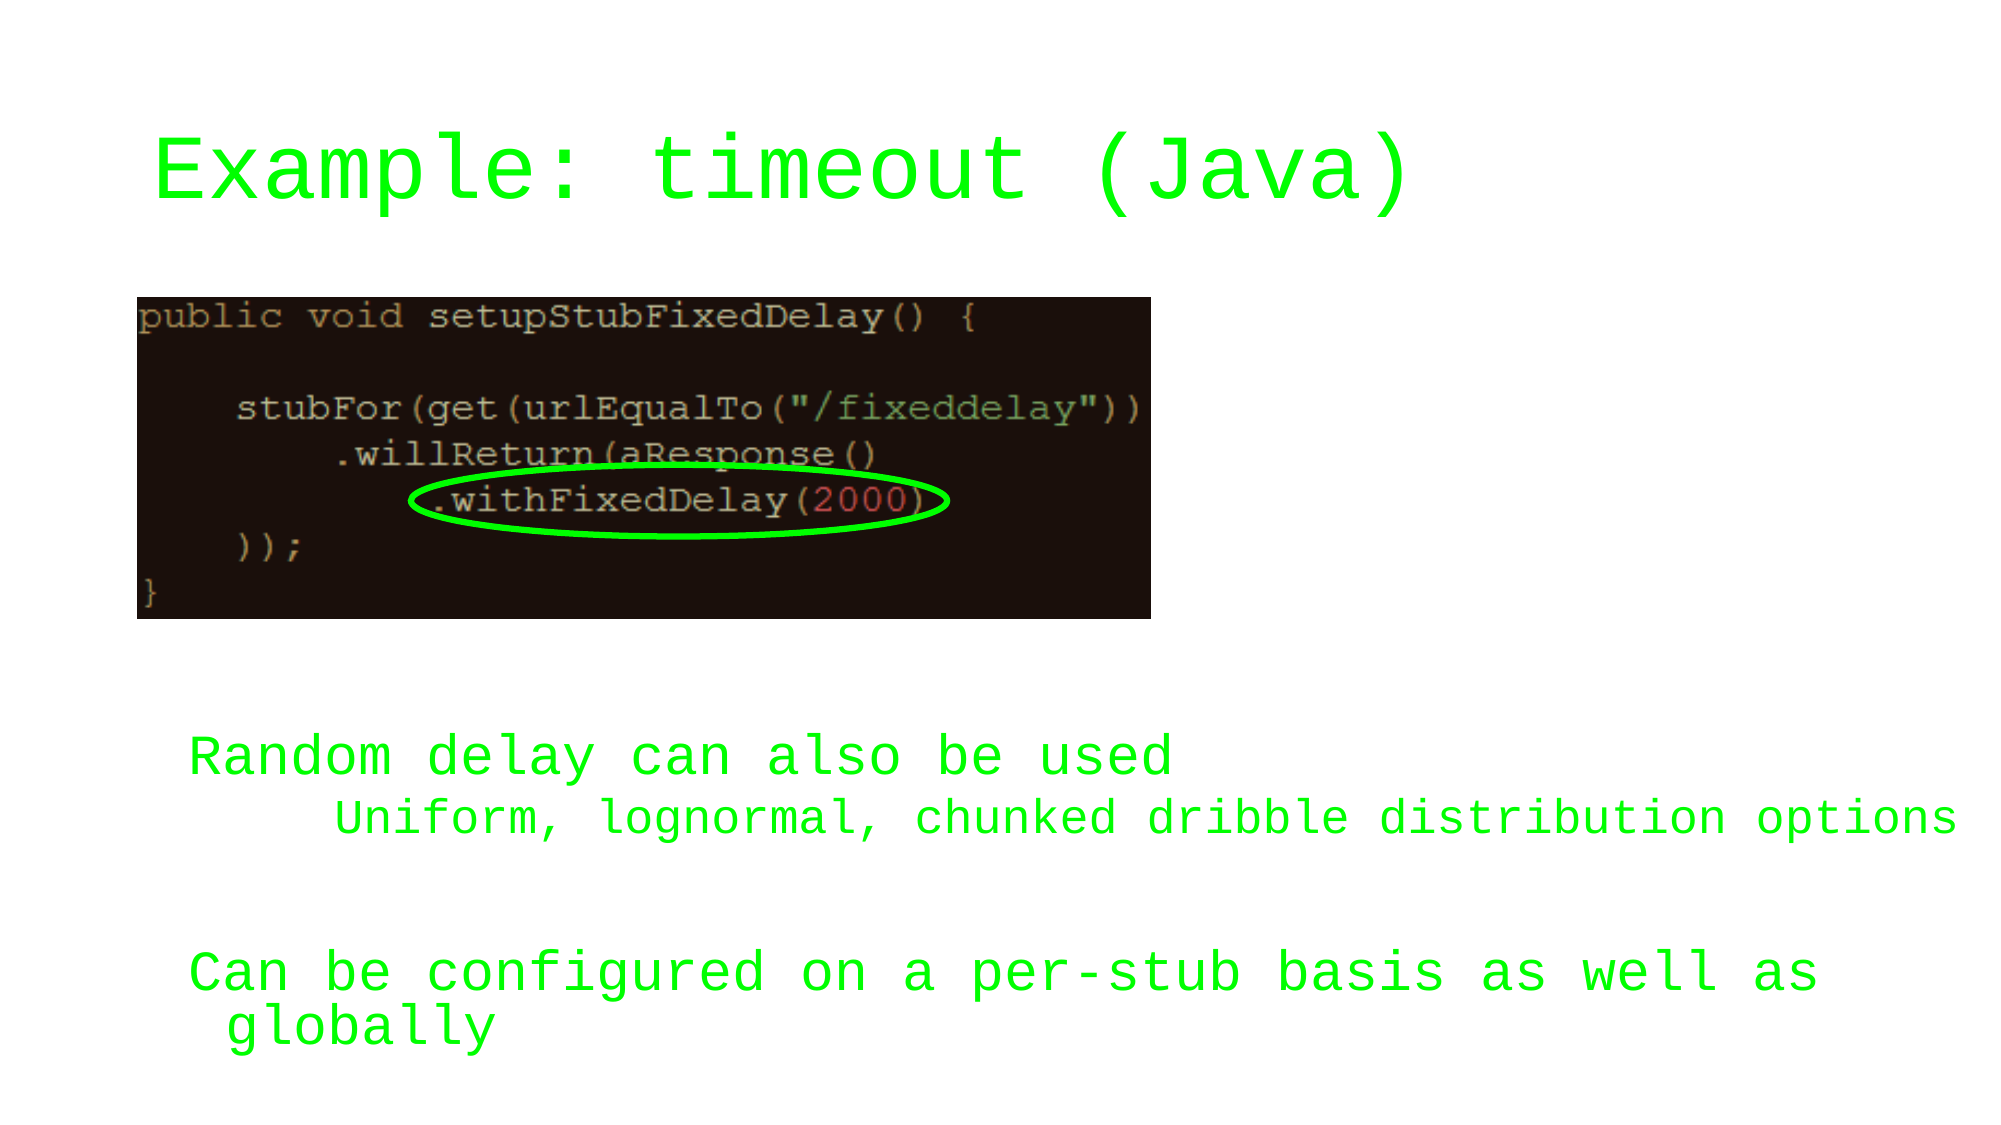

# Example: timeout (Java)
Random delay can also be used
Uniform, lognormal, chunked dribble distribution options
Can be configured on a per-stub basis as well as globally